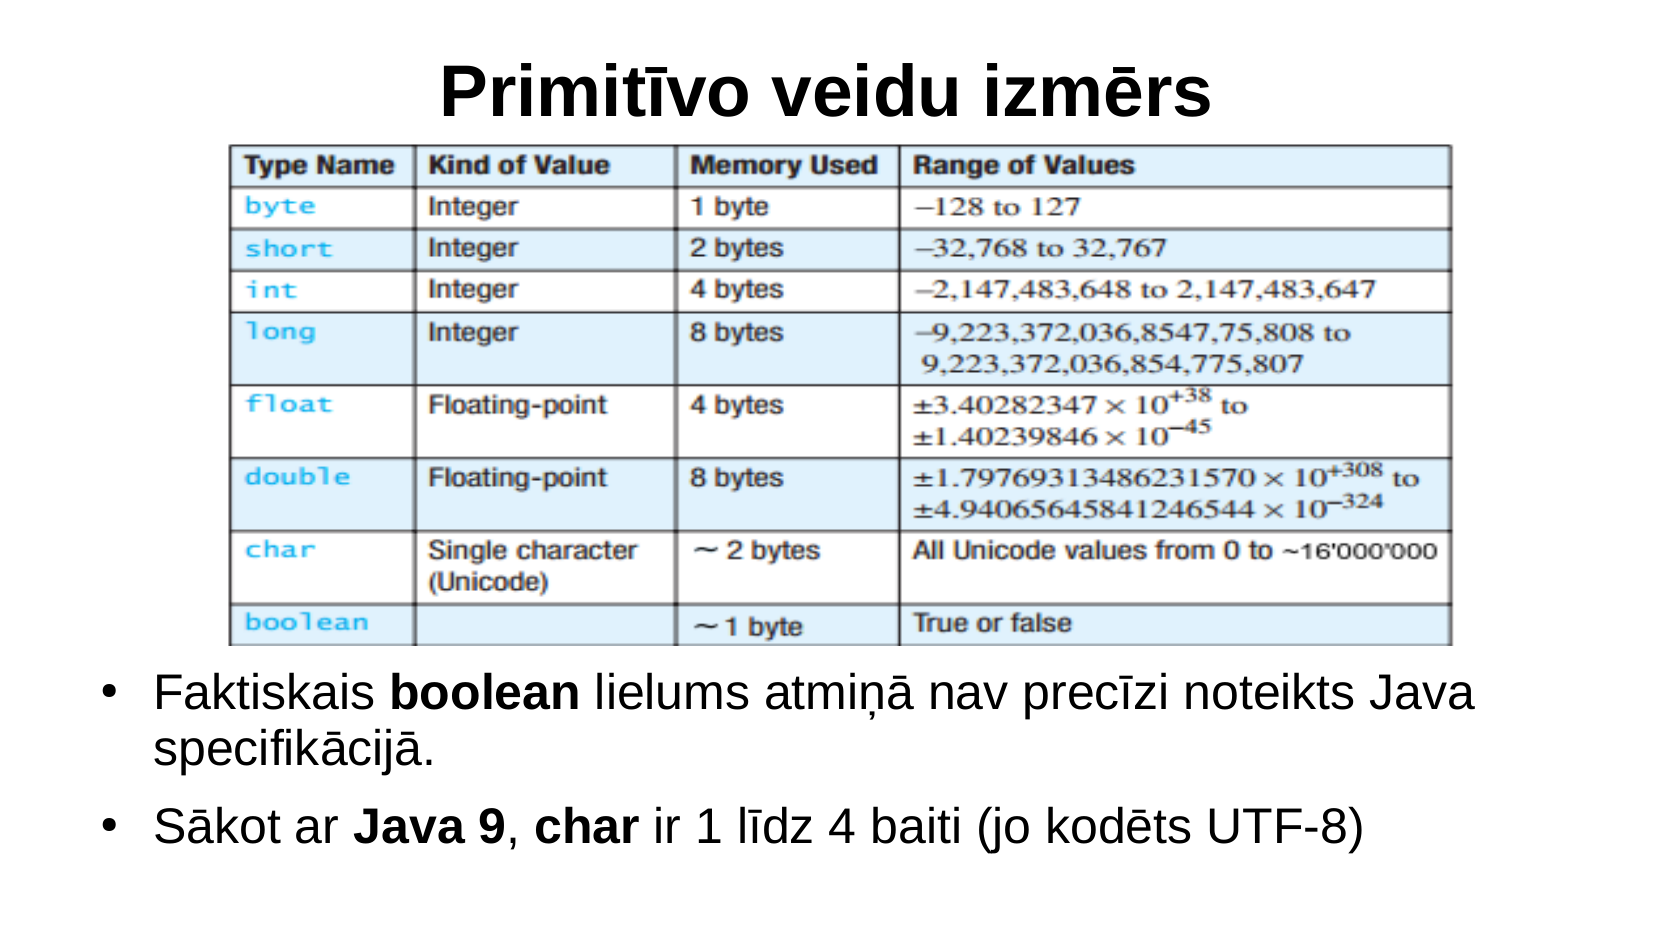

# Primitīvo veidu izmērs
Faktiskais boolean lielums atmiņā nav precīzi noteikts Java specifikācijā.
Sākot ar Java 9, char ir 1 līdz 4 baiti (jo kodēts UTF-8)